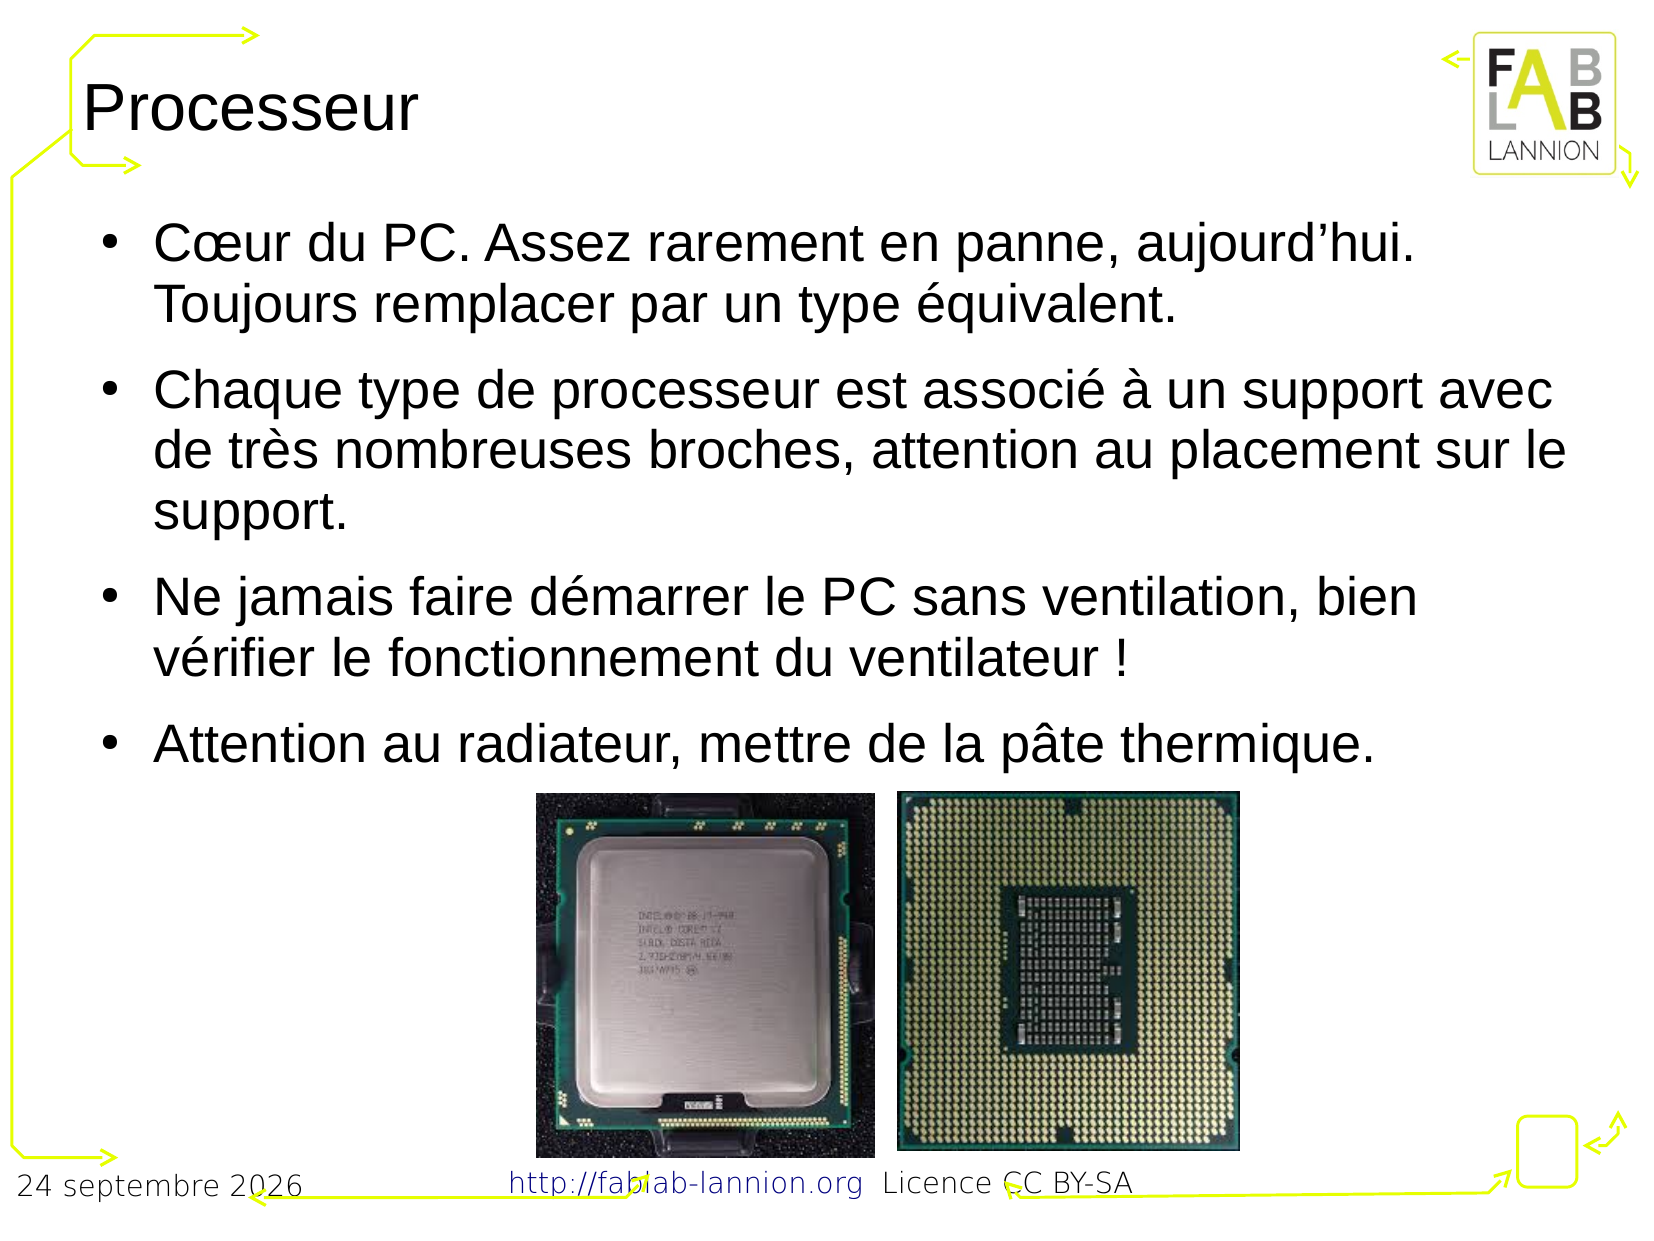

# Processeur
Cœur du PC. Assez rarement en panne, aujourd’hui. Toujours remplacer par un type équivalent.
Chaque type de processeur est associé à un support avec de très nombreuses broches, attention au placement sur le support.
Ne jamais faire démarrer le PC sans ventilation, bien vérifier le fonctionnement du ventilateur !
Attention au radiateur, mettre de la pâte thermique.